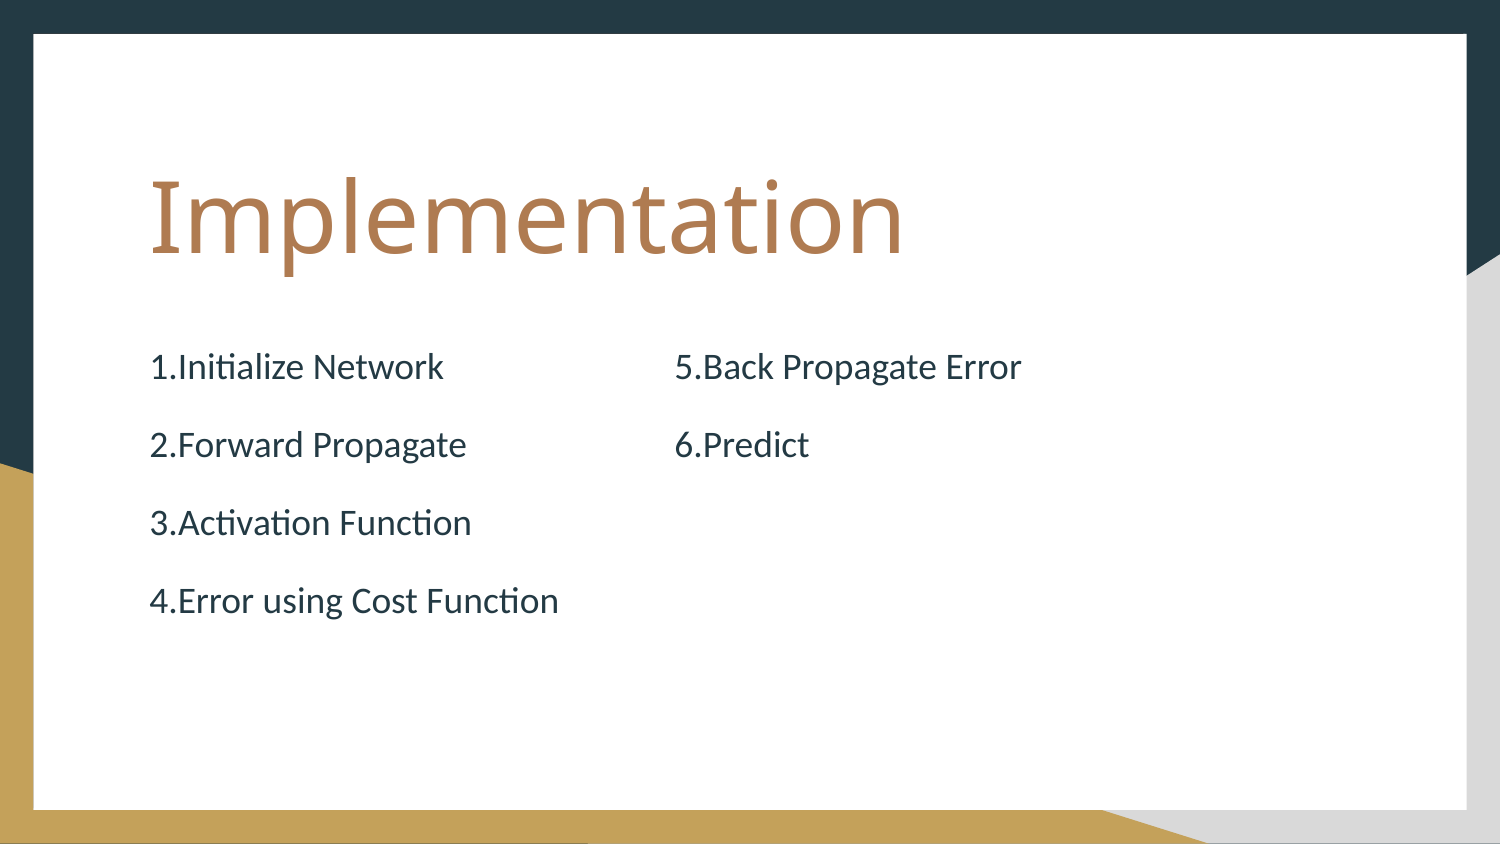

# Implementation
1.Initialize Network				5.Back Propagate Error
2.Forward Propagate			6.Predict
3.Activation Function
4.Error using Cost Function